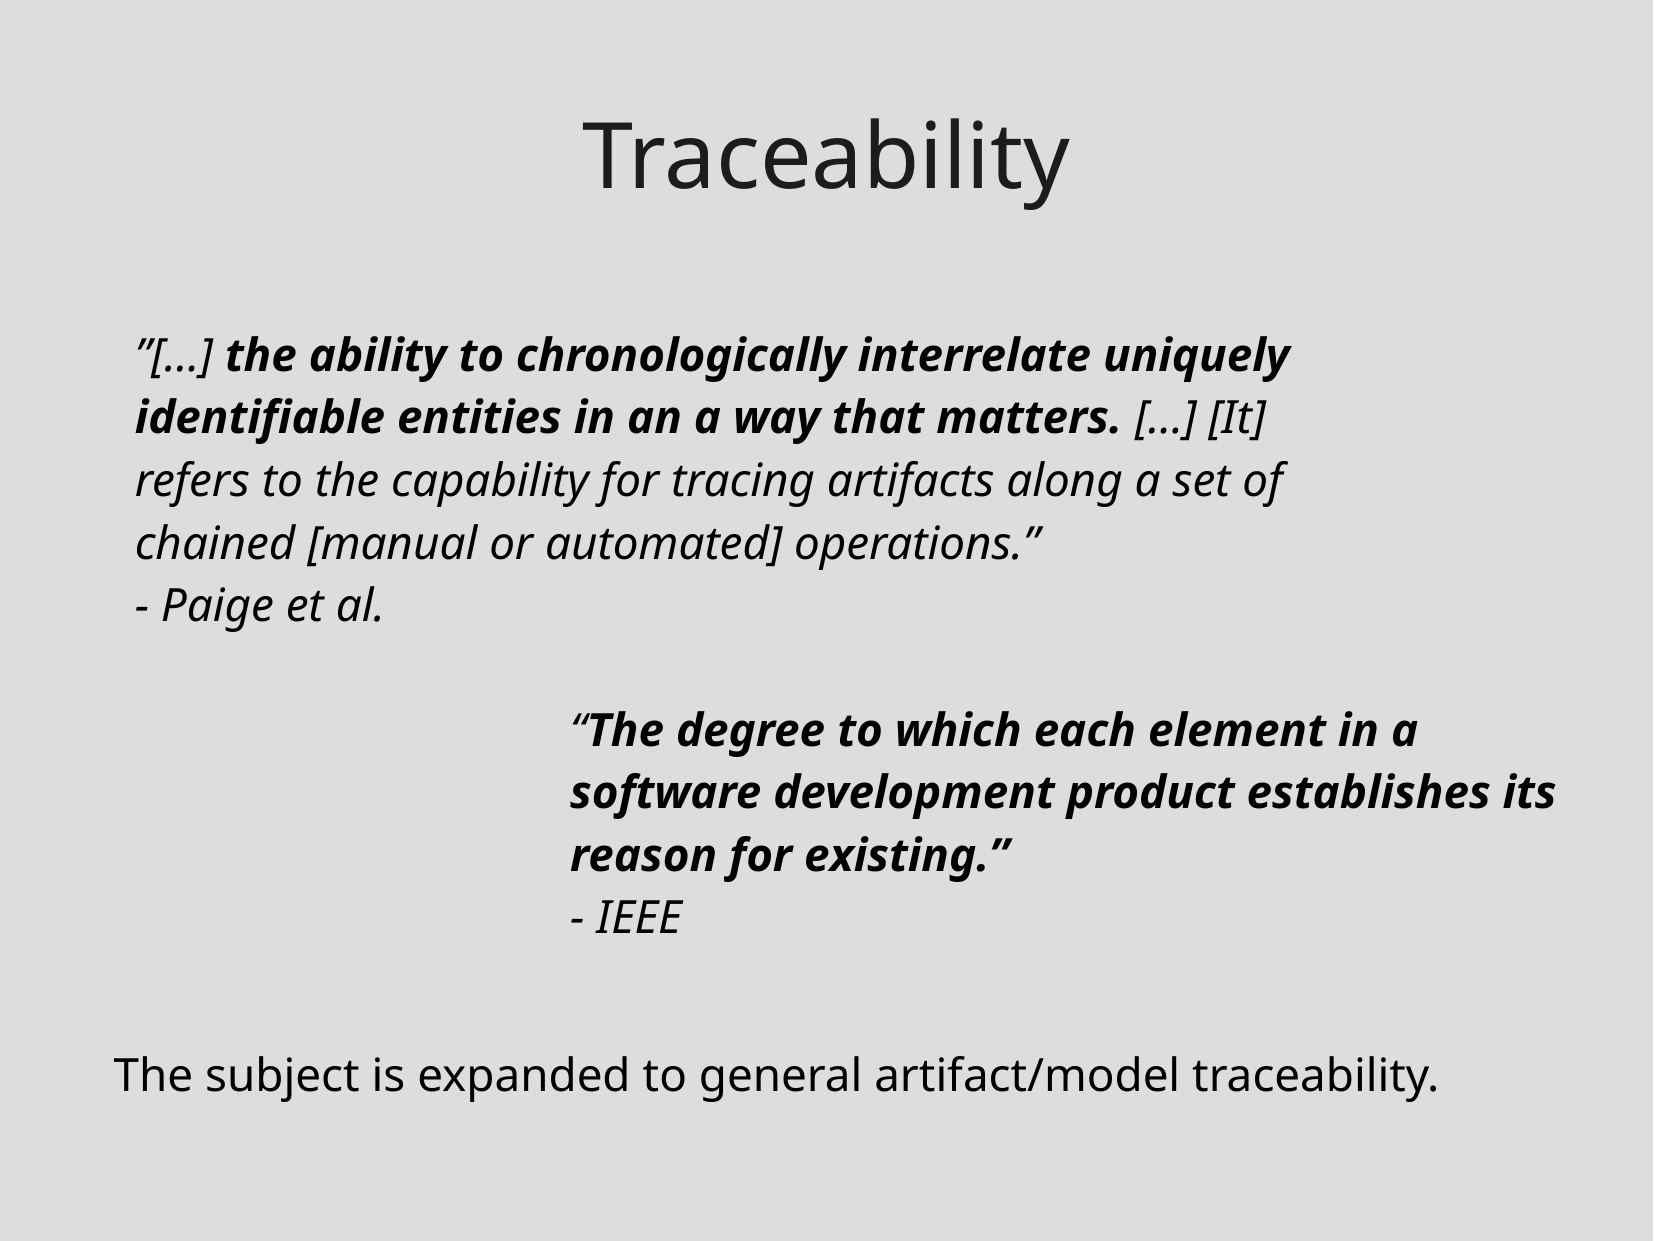

# Traceability
”[...] the ability to chronologically interrelate uniquely identifiable entities in an a way that matters. [...] [It] refers to the capability for tracing artifacts along a set of chained [manual or automated] operations.”
- Paige et al.
“The degree to which each element in a software development product establishes its reason for existing.”
- IEEE
The subject is expanded to general artifact/model traceability.